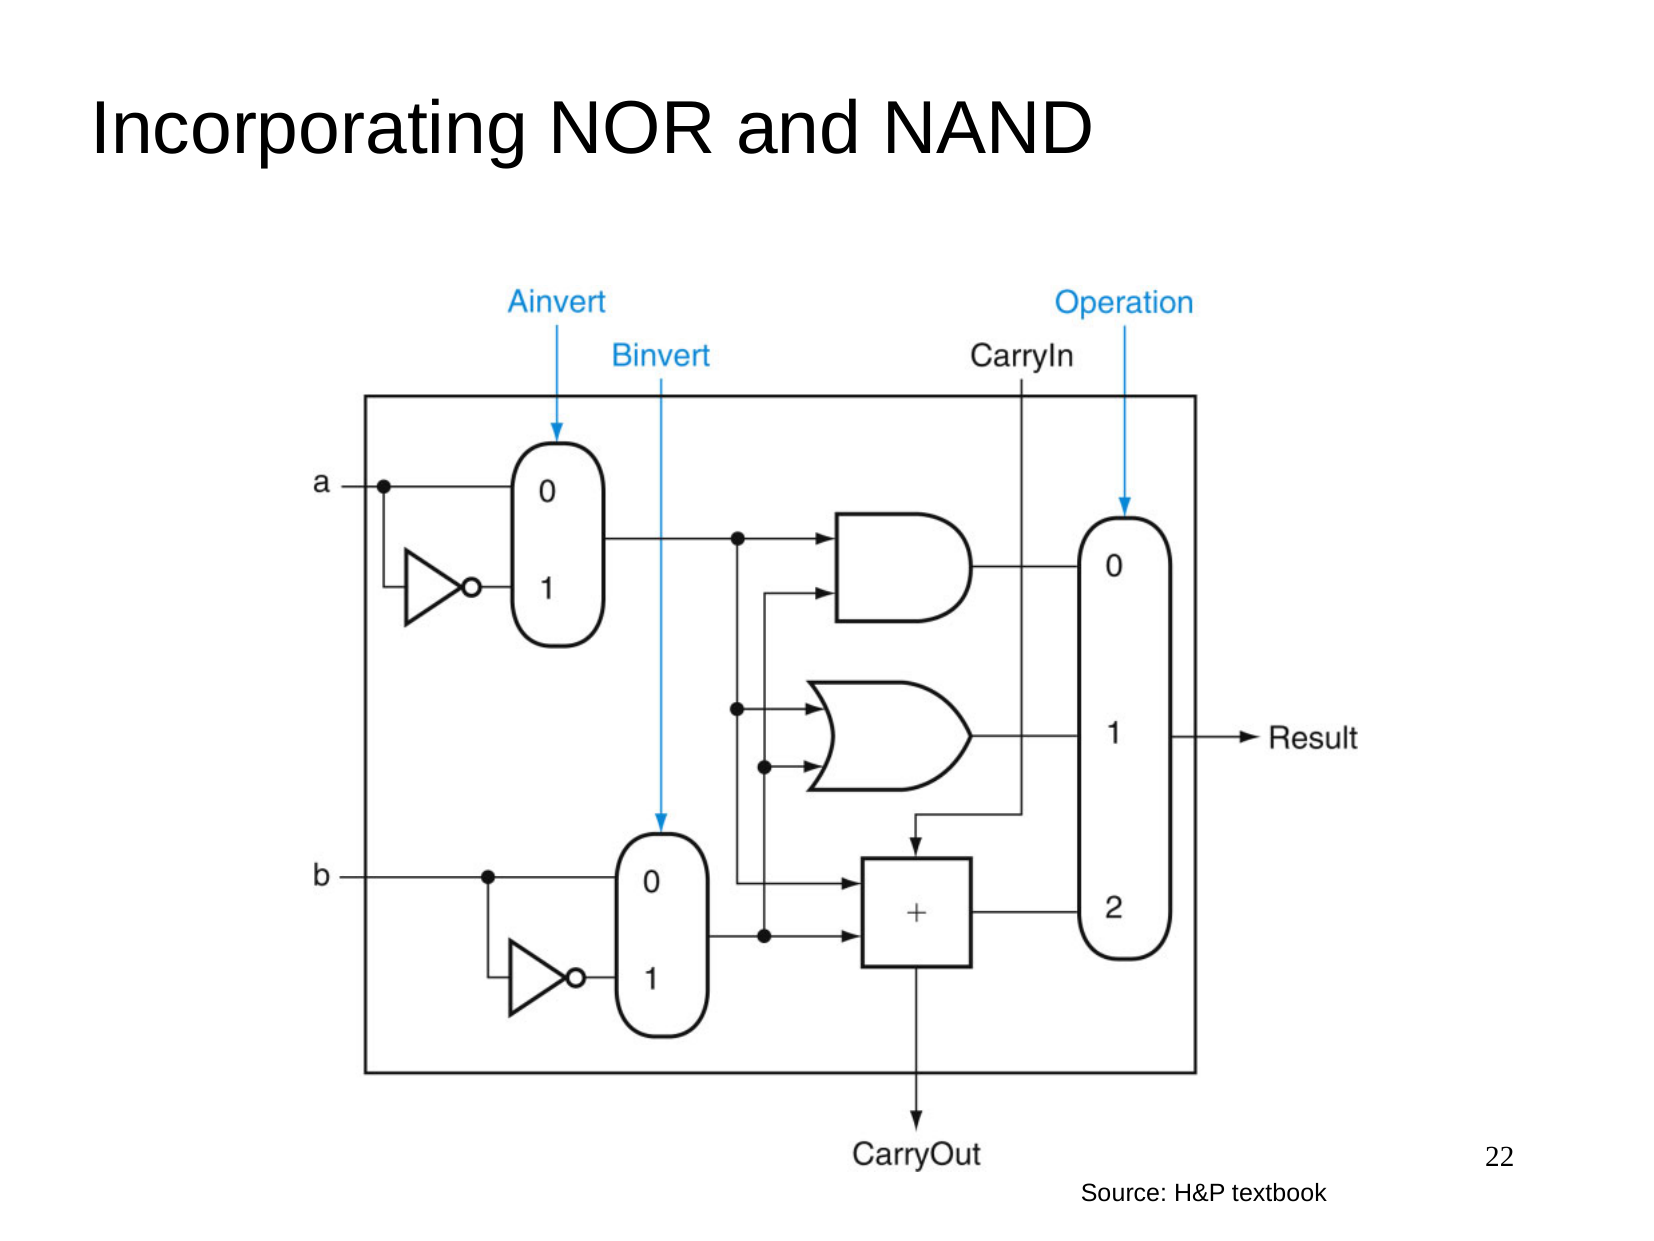

Incorporating NOR and NAND
Source: H&P textbook